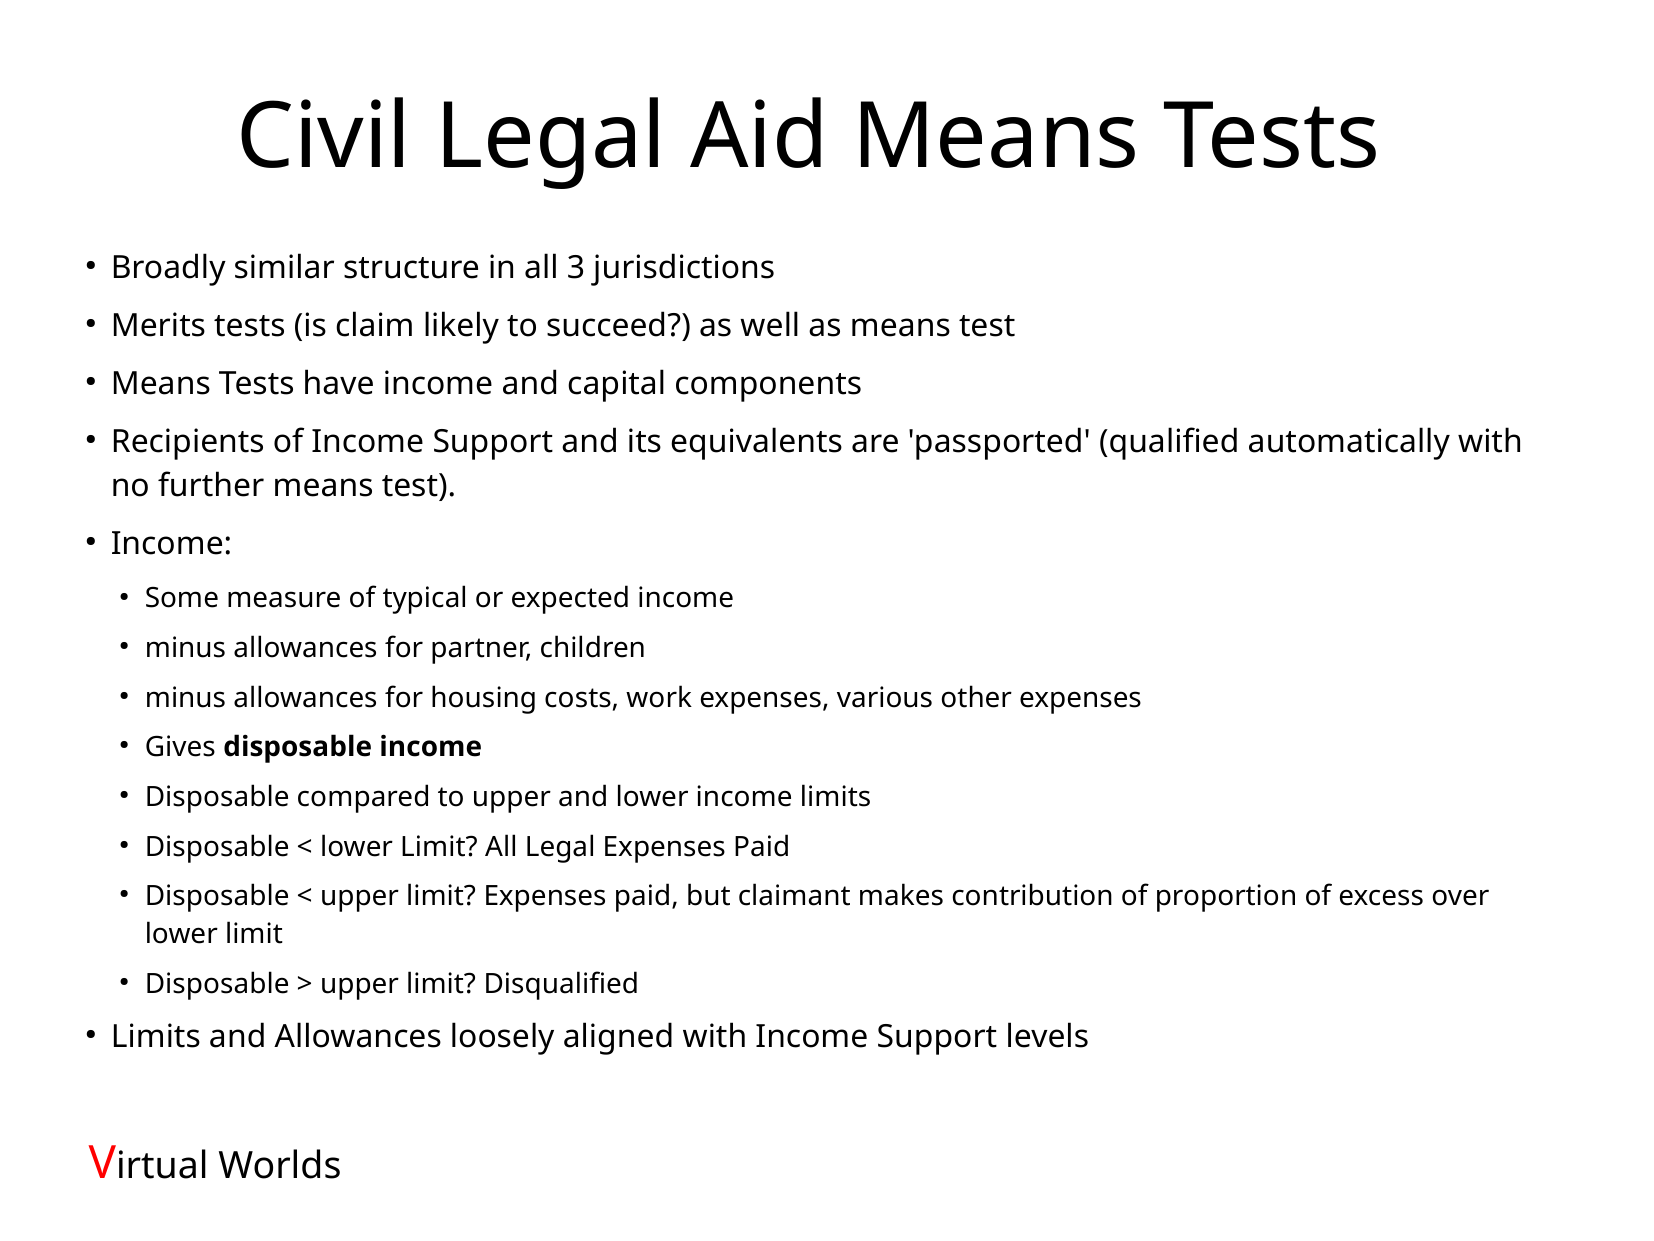

# Civil Legal Aid Means Tests
Broadly similar structure in all 3 jurisdictions
Merits tests (is claim likely to succeed?) as well as means test
Means Tests have income and capital components
Recipients of Income Support and its equivalents are 'passported' (qualified automatically with no further means test).
Income:
Some measure of typical or expected income
minus allowances for partner, children
minus allowances for housing costs, work expenses, various other expenses
Gives disposable income
Disposable compared to upper and lower income limits
Disposable < lower Limit? All Legal Expenses Paid
Disposable < upper limit? Expenses paid, but claimant makes contribution of proportion of excess over lower limit
Disposable > upper limit? Disqualified
Limits and Allowances loosely aligned with Income Support levels